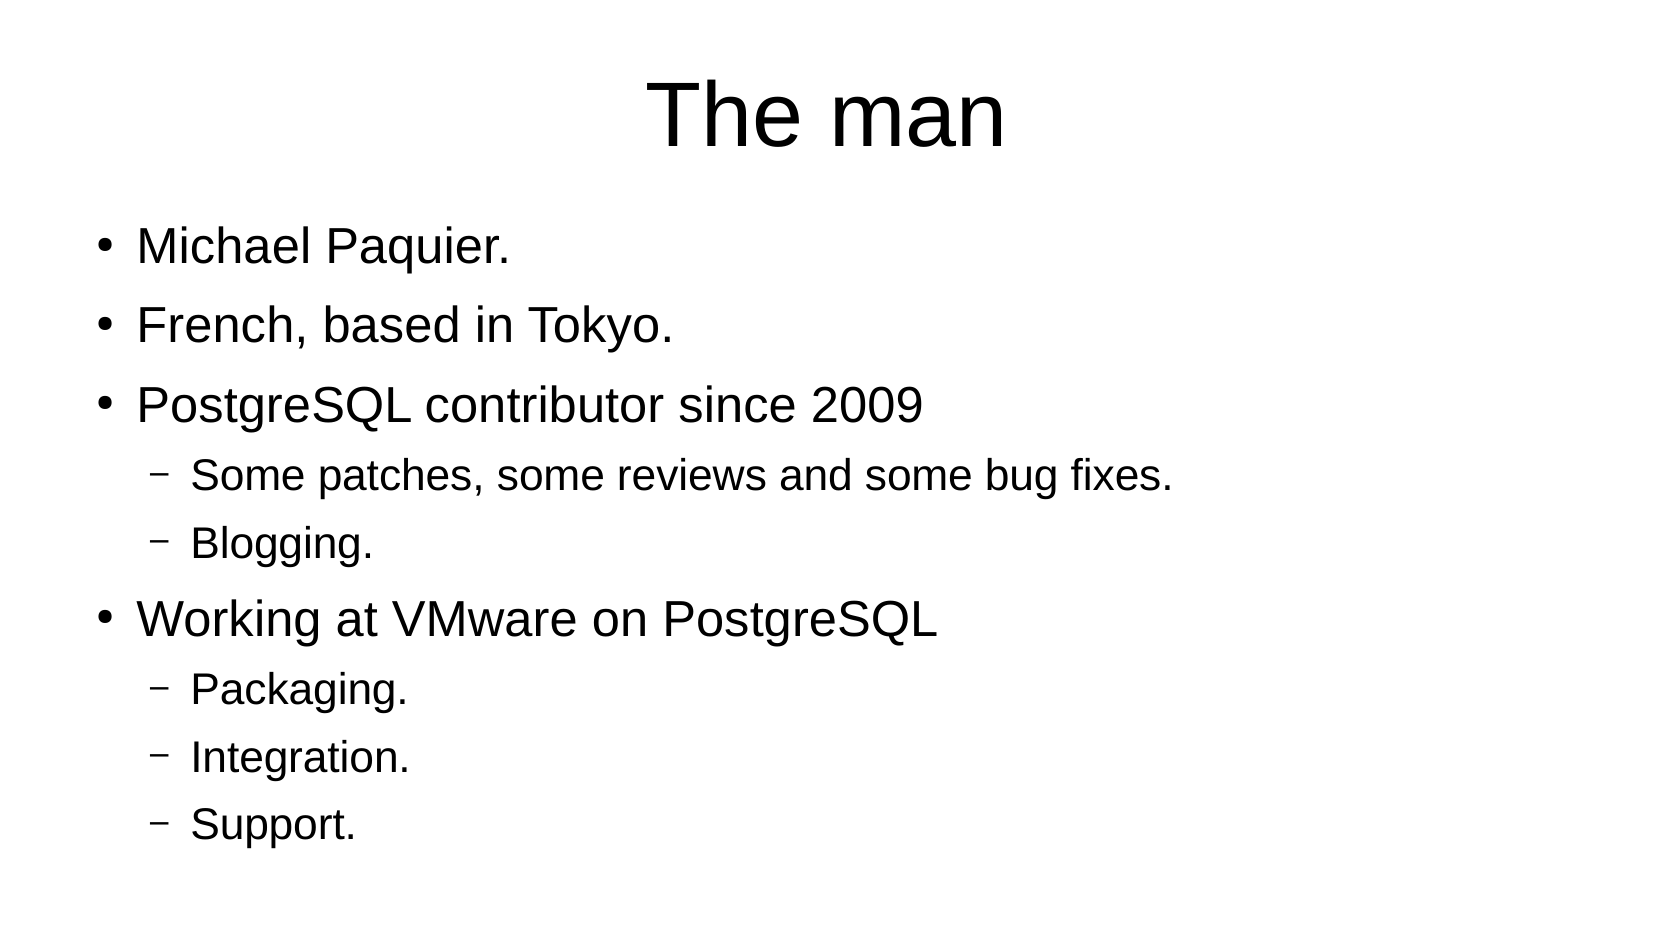

# The man
Michael Paquier.
French, based in Tokyo.
PostgreSQL contributor since 2009
Some patches, some reviews and some bug fixes.
Blogging.
Working at VMware on PostgreSQL
Packaging.
Integration.
Support.